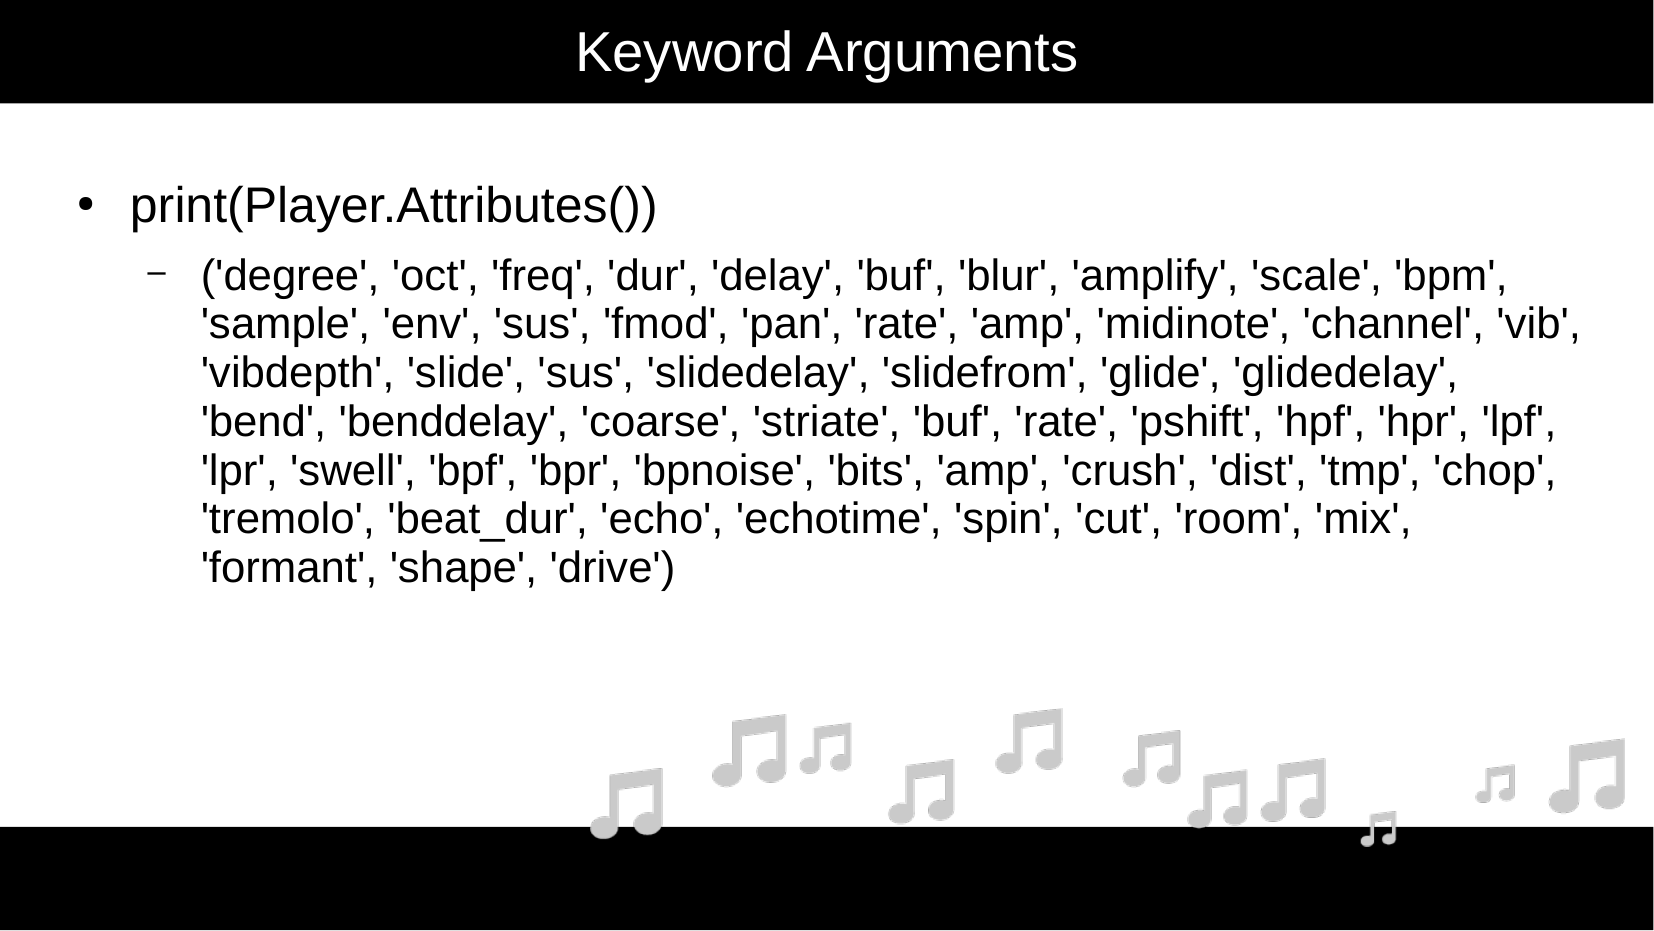

# Keyword Arguments
print(Player.Attributes())
('degree', 'oct', 'freq', 'dur', 'delay', 'buf', 'blur', 'amplify', 'scale', 'bpm', 'sample', 'env', 'sus', 'fmod', 'pan', 'rate', 'amp', 'midinote', 'channel', 'vib', 'vibdepth', 'slide', 'sus', 'slidedelay', 'slidefrom', 'glide', 'glidedelay', 'bend', 'benddelay', 'coarse', 'striate', 'buf', 'rate', 'pshift', 'hpf', 'hpr', 'lpf', 'lpr', 'swell', 'bpf', 'bpr', 'bpnoise', 'bits', 'amp', 'crush', 'dist', 'tmp', 'chop', 'tremolo', 'beat_dur', 'echo', 'echotime', 'spin', 'cut', 'room', 'mix', 'formant', 'shape', 'drive')